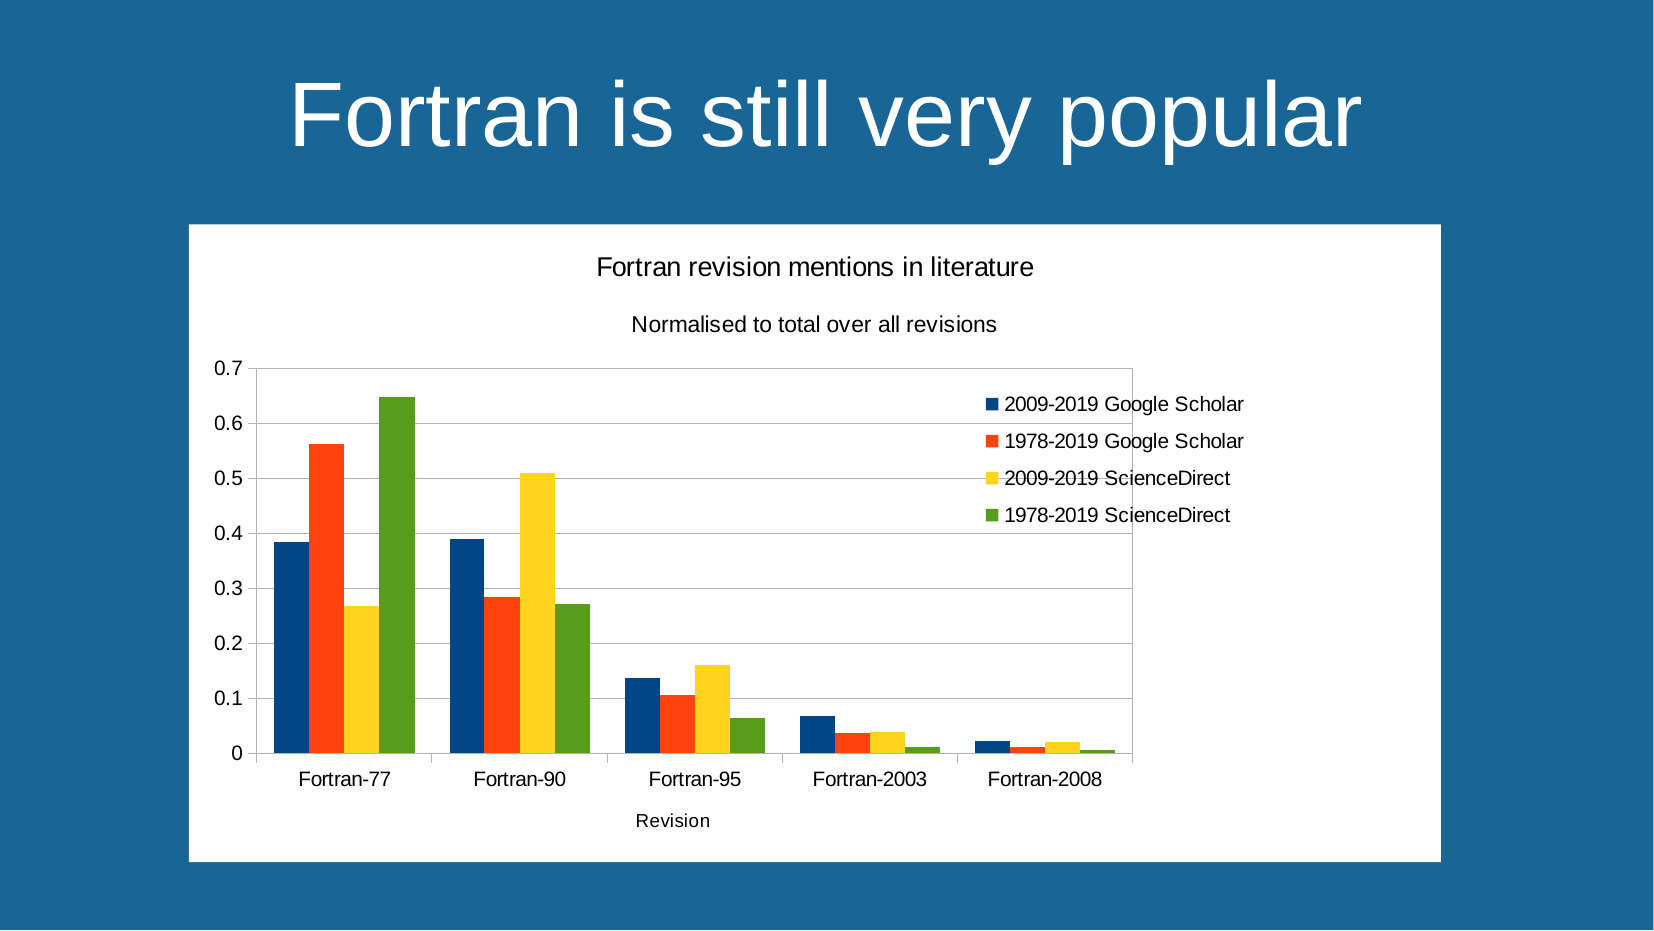

# Fortran is still very popular
### Chart: Fortran revision mentions in literature
Normalised to total over all revisions
| Category | 2009-2019 Google Scholar | 1978-2019 Google Scholar | 2009-2019 ScienceDirect | 1978-2019 ScienceDirect |
|---|---|---|---|---|
| Fortran-77 | 0.384116405077459 | 0.562475384009453 | 0.268665321418276 | 0.648699727850015 |
| Fortran-90 | 0.389204039581796 | 0.284314690823159 | 0.510810031709426 | 0.270789234956154 |
| Fortran-95 | 0.136348604716237 | 0.105725679401339 | 0.160853271836264 | 0.0637284547928636 |
| Fortran-2003 | 0.0686830658085523 | 0.0364316660102403 | 0.0386278466416835 | 0.0111883882673118 |
| Fortran-2008 | 0.0216478848159548 | 0.0110525797558094 | 0.02104352839435 | 0.00559419413365588 |